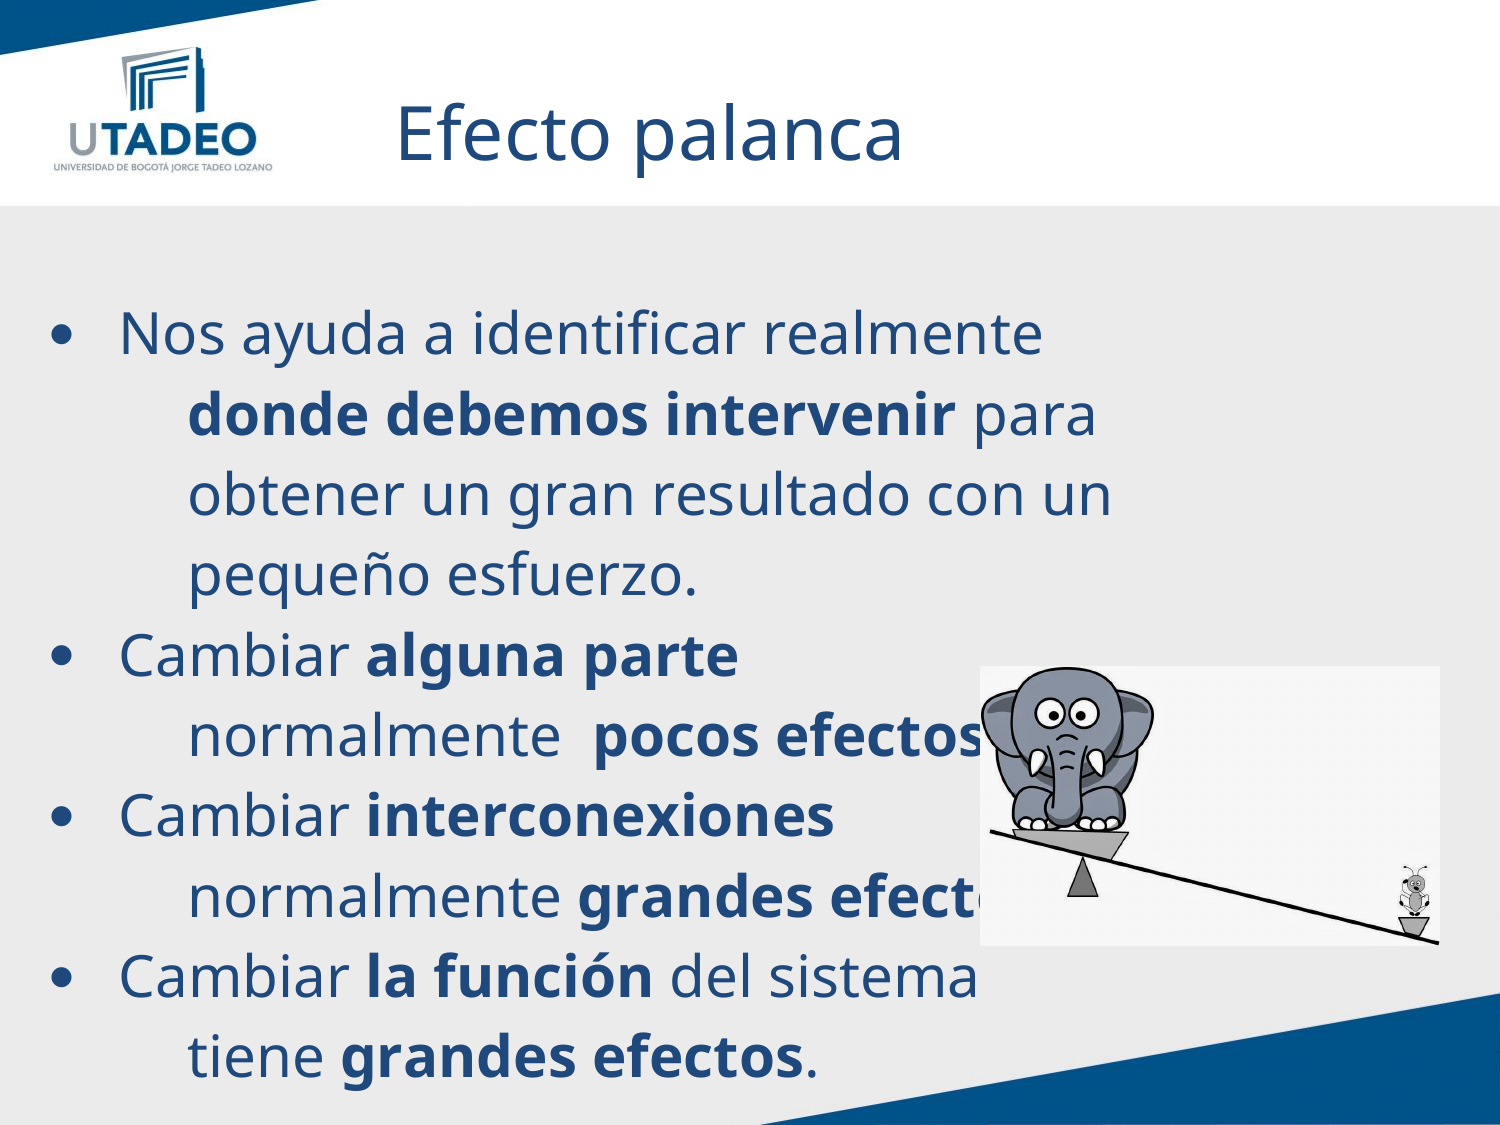

Efecto palanca
# Nos ayuda a identificar realmente donde debemos intervenir para obtener un gran resultado con un pequeño esfuerzo.
Cambiar alguna parte normalmente pocos efectos.
Cambiar interconexiones normalmente grandes efectos.
Cambiar la función del sistema tiene grandes efectos.